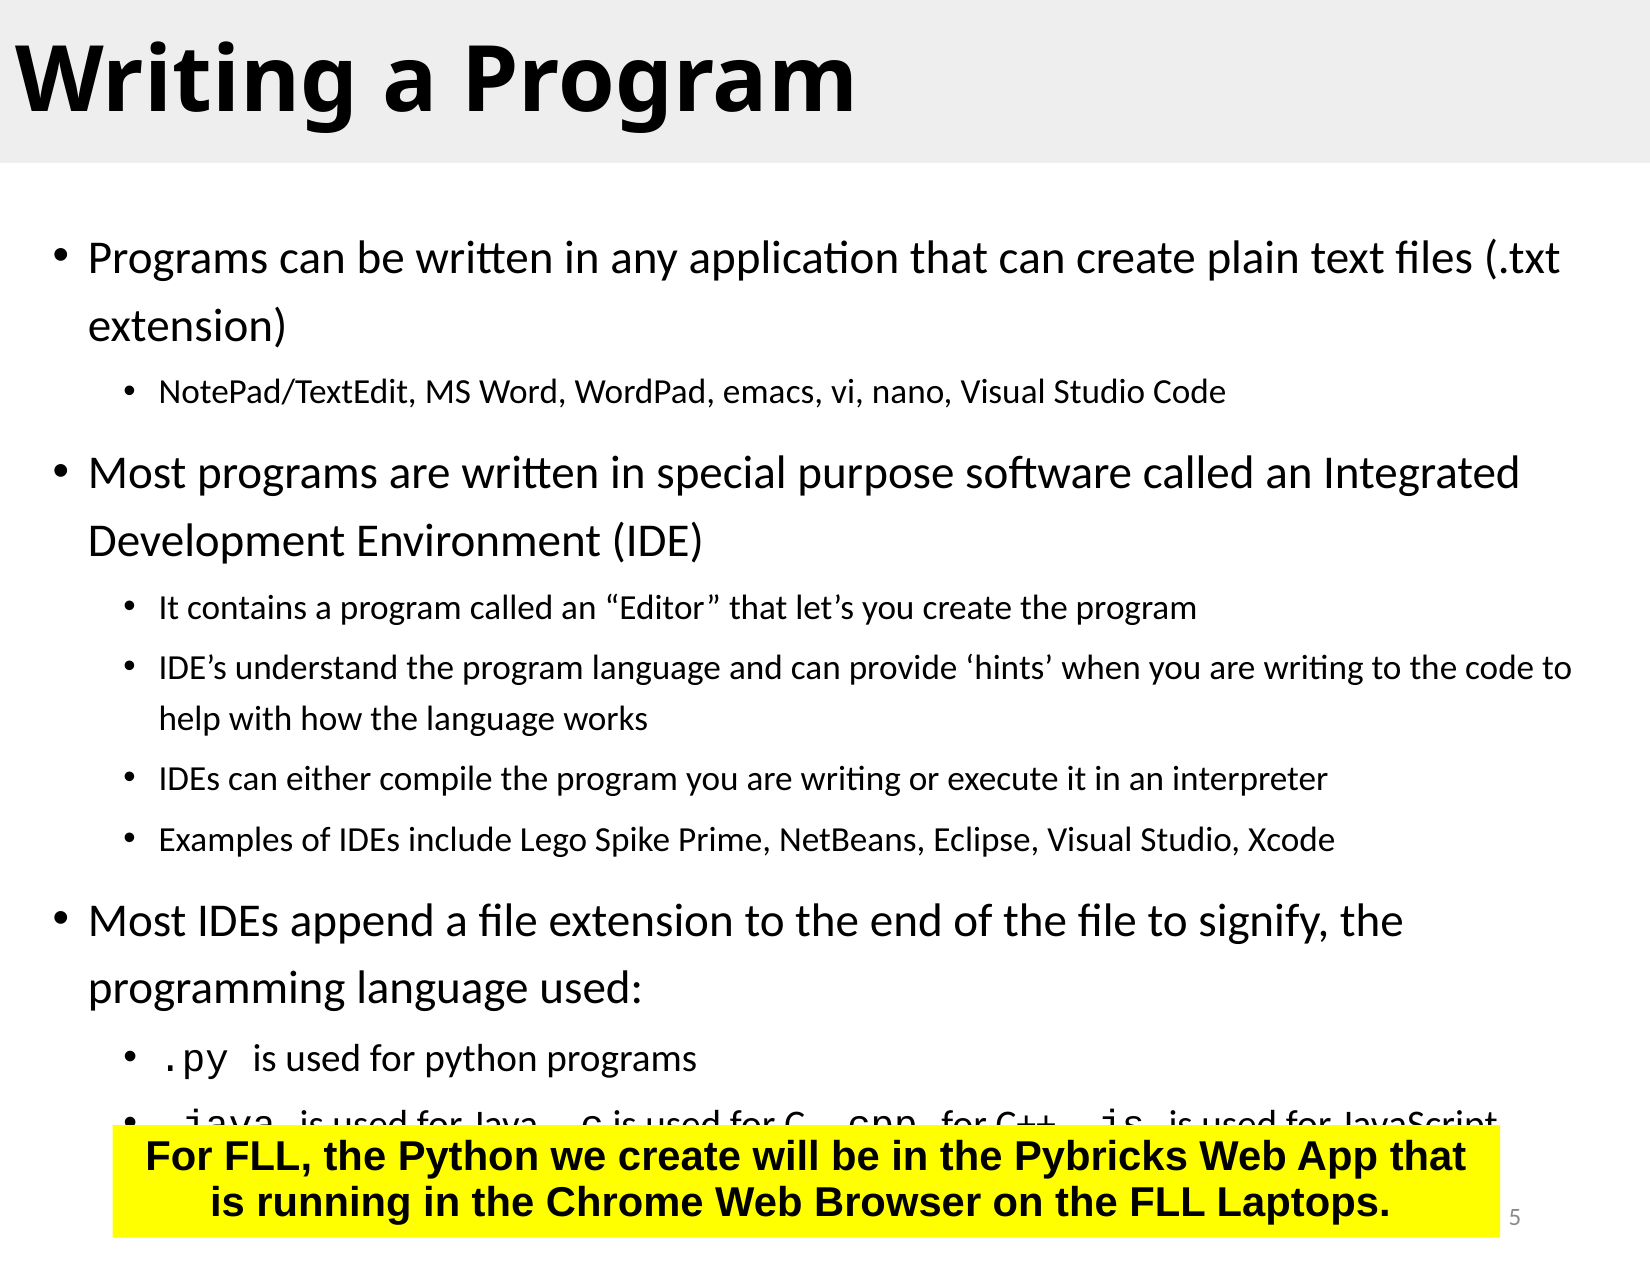

# Writing a Program
Programs can be written in any application that can create plain text files (.txt extension)
NotePad/TextEdit, MS Word, WordPad, emacs, vi, nano, Visual Studio Code
Most programs are written in special purpose software called an Integrated Development Environment (IDE)
It contains a program called an “Editor” that let’s you create the program
IDE’s understand the program language and can provide ‘hints’ when you are writing to the code to help with how the language works
IDEs can either compile the program you are writing or execute it in an interpreter
Examples of IDEs include Lego Spike Prime, NetBeans, Eclipse, Visual Studio, Xcode
Most IDEs append a file extension to the end of the file to signify, the programming language used:
.py is used for python programs
.java is used for Java, .c is used for C, .cpp for C++, .js is used for JavaScript
For FLL, the Python we create will be in the Pybricks Web App that is running in the Chrome Web Browser on the FLL Laptops.
5